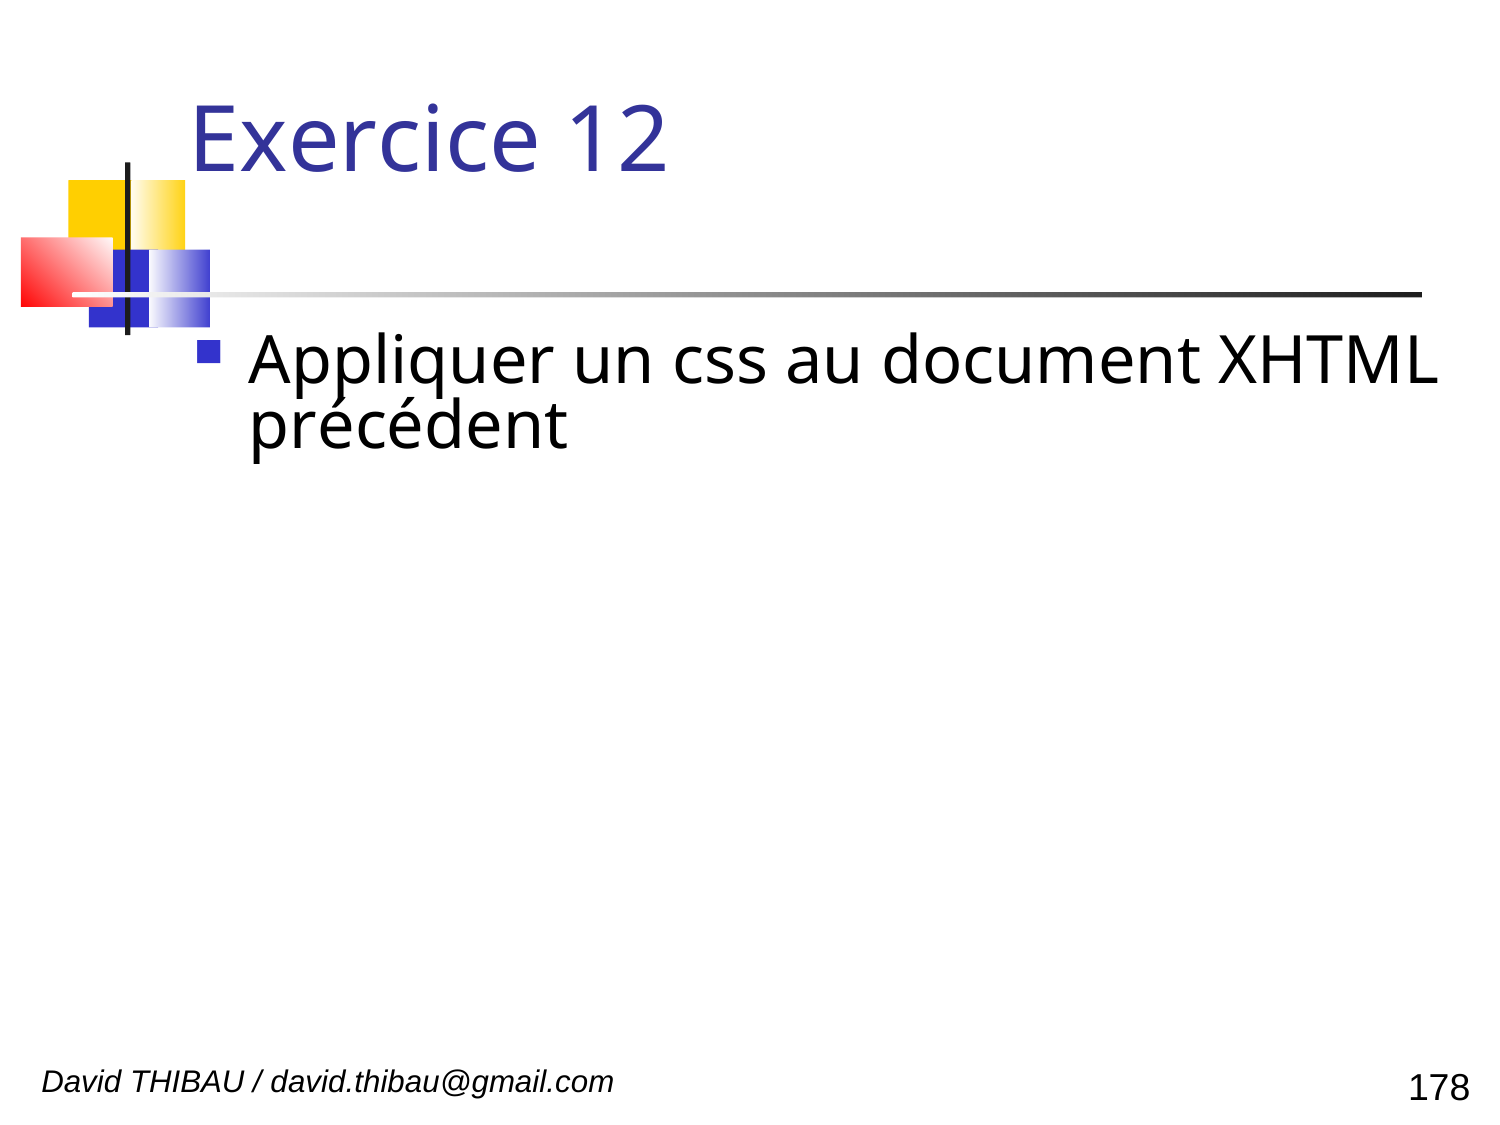

# Exercice 12
Appliquer un css au document XHTML précédent